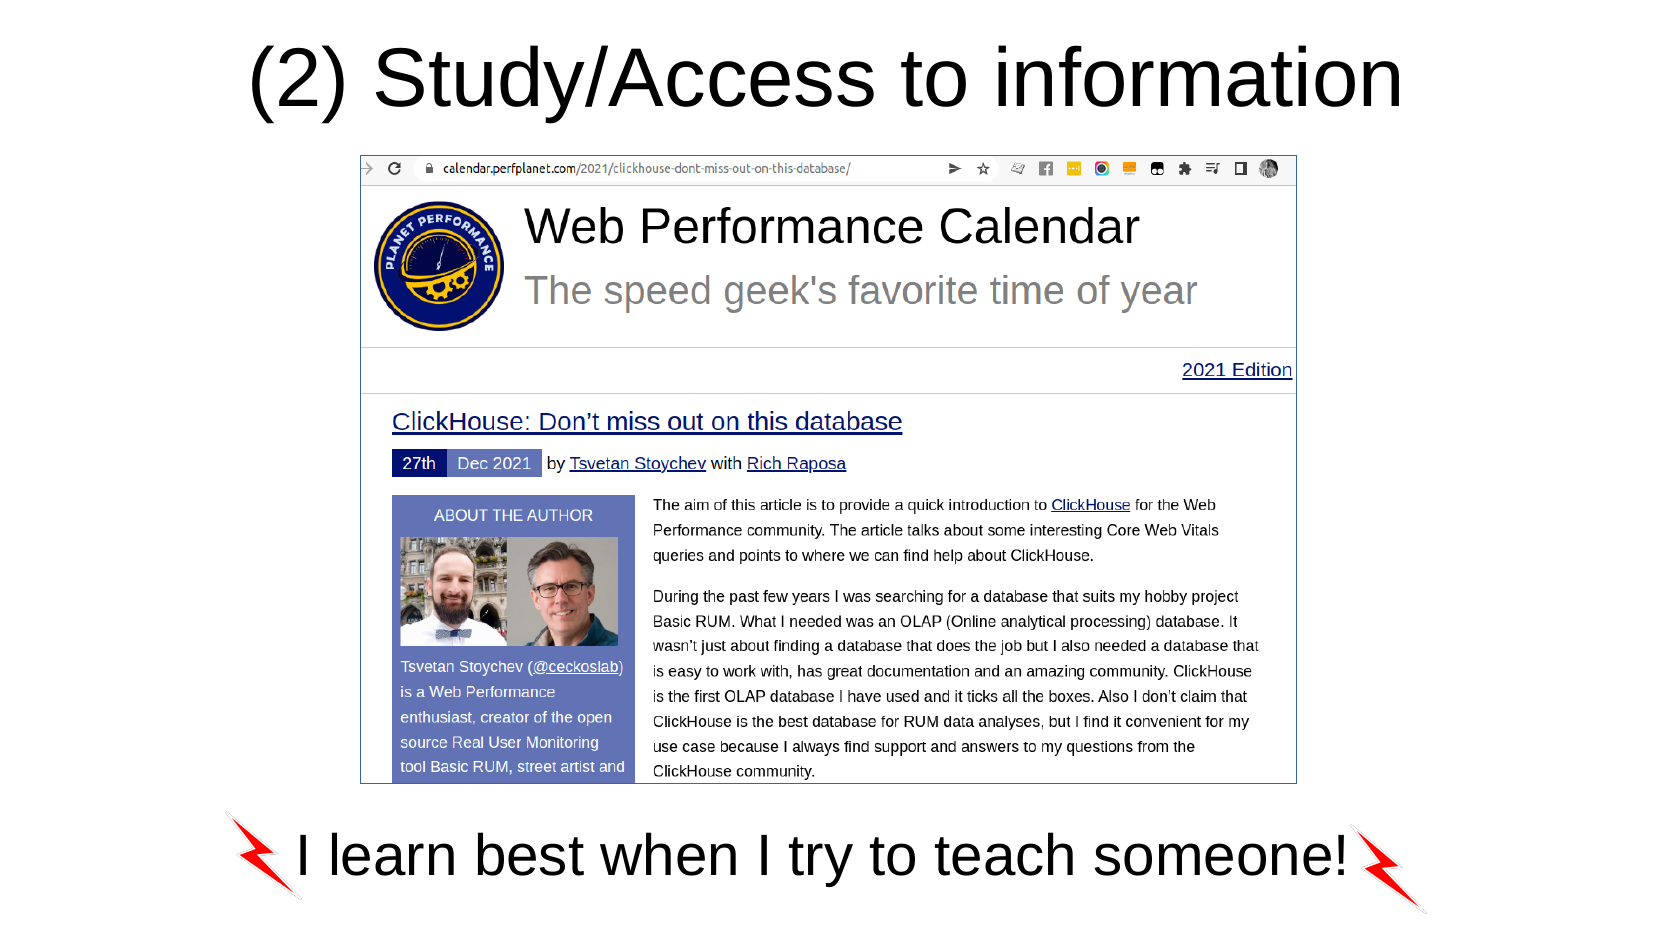

# (2) Study/Access to information
I learn best when I try to teach someone!